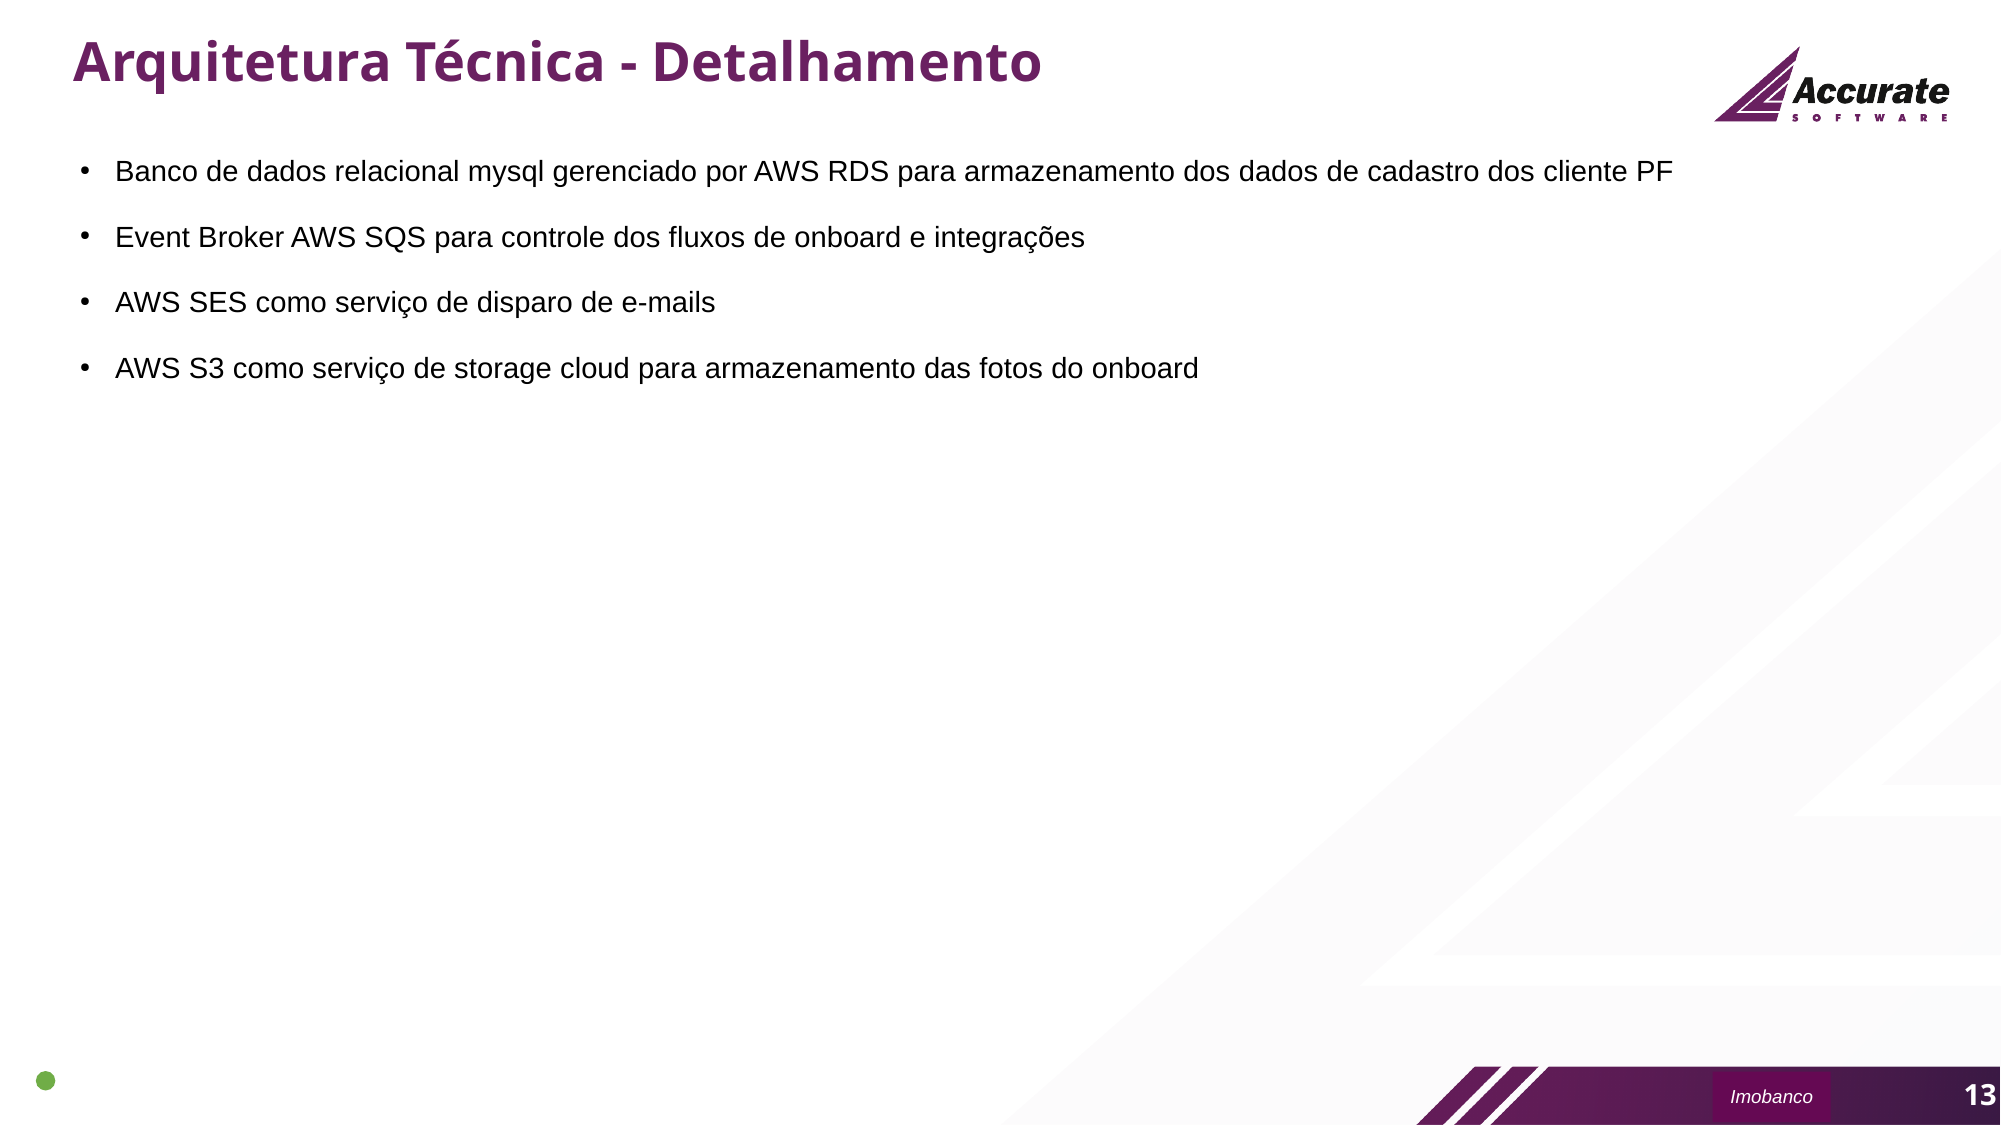

Arquitetura Técnica - Detalhamento
Banco de dados relacional mysql gerenciado por AWS RDS para armazenamento dos dados de cadastro dos cliente PF
Event Broker AWS SQS para controle dos fluxos de onboard e integrações
AWS SES como serviço de disparo de e-mails
AWS S3 como serviço de storage cloud para armazenamento das fotos do onboard
Imobanco